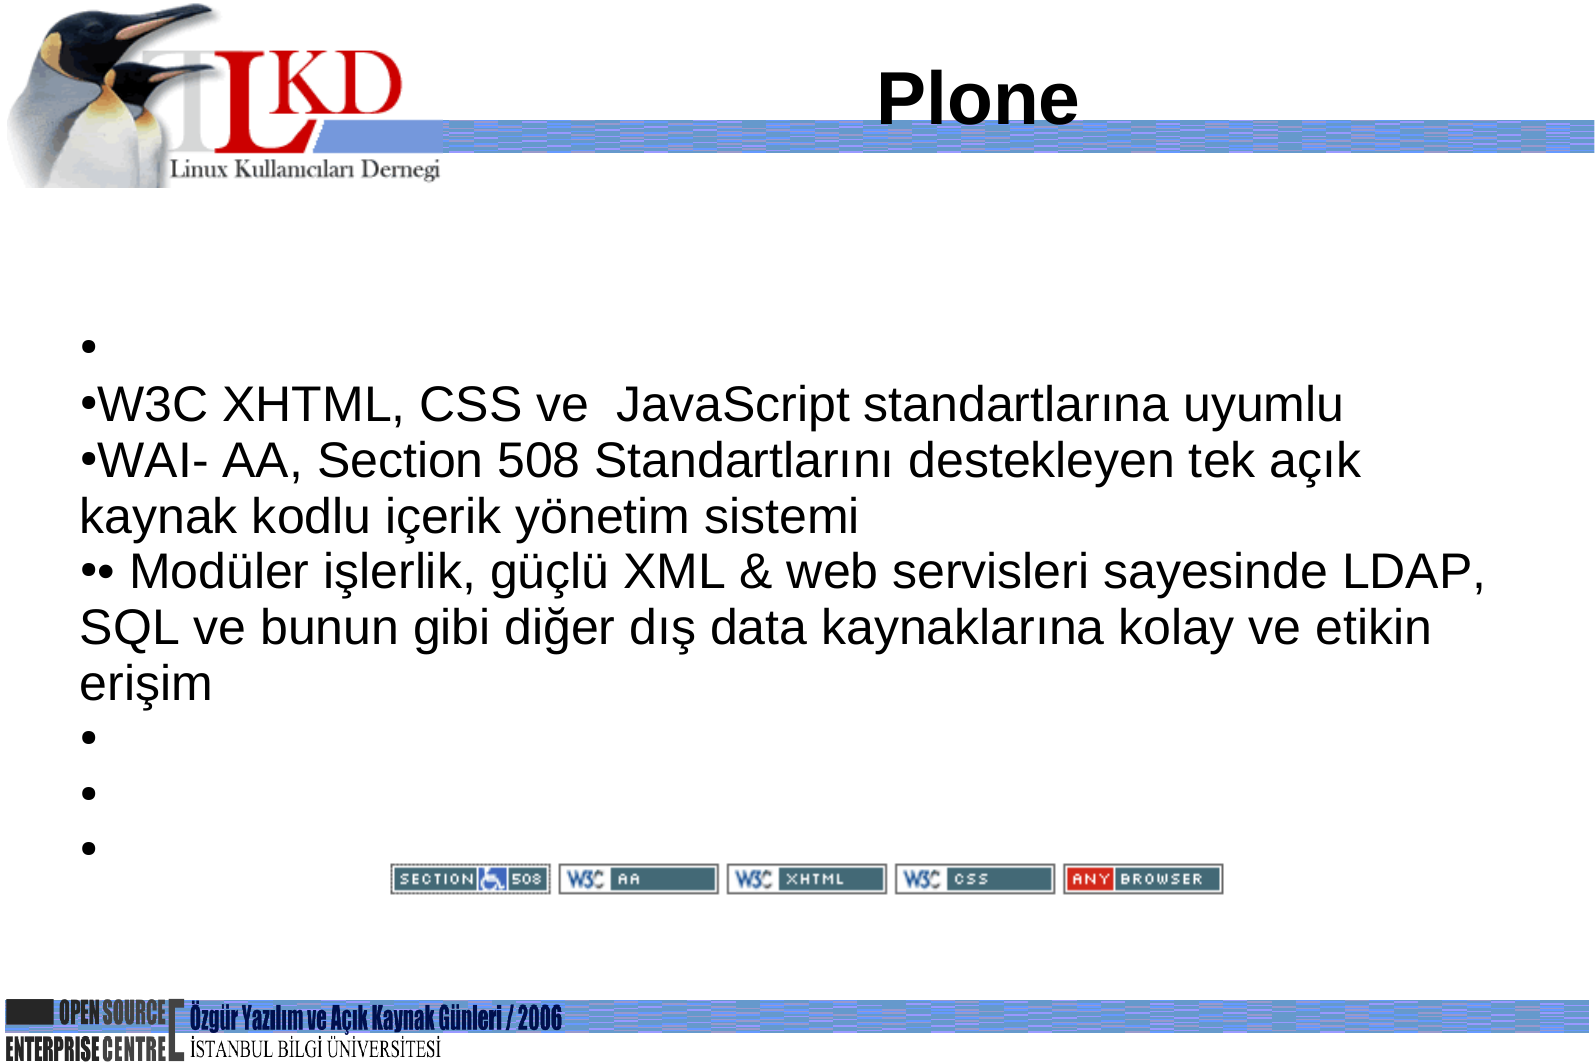

# Plone
W3C XHTML, CSS ve JavaScript standartlarına uyumlu
WAI- AA, Section 508 Standartlarını destekleyen tek açık kaynak kodlu içerik yönetim sistemi
• Modüler işlerlik, güçlü XML & web servisleri sayesinde LDAP, SQL ve bunun gibi diğer dış data kaynaklarına kolay ve etikin erişim